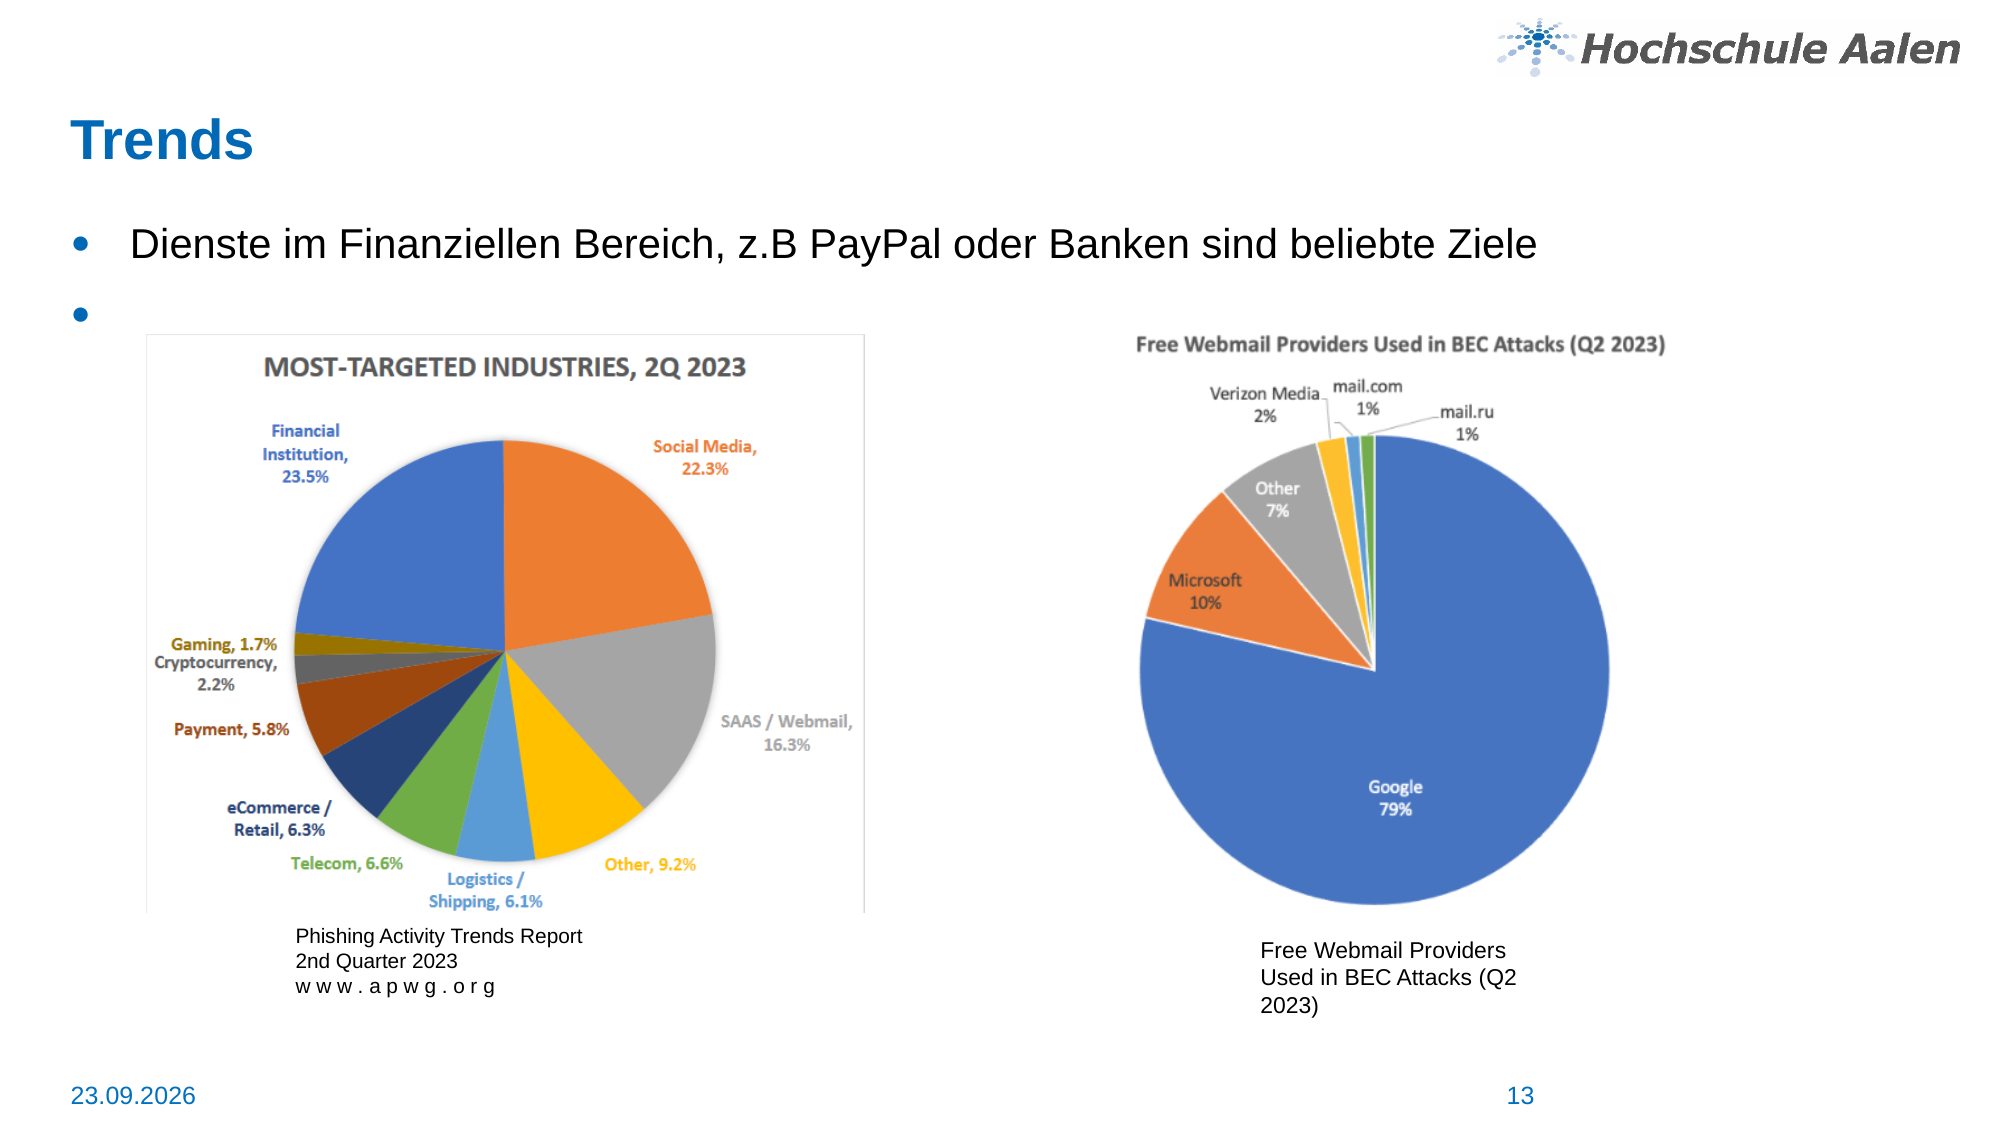

# Trends
Dienste im Finanziellen Bereich, z.B PayPal oder Banken sind beliebte Ziele
Phishing Activity Trends Report
2nd Quarter 2023
w w w . a p w g . o r g
Free Webmail Providers Used in BEC Attacks (Q2 2023)